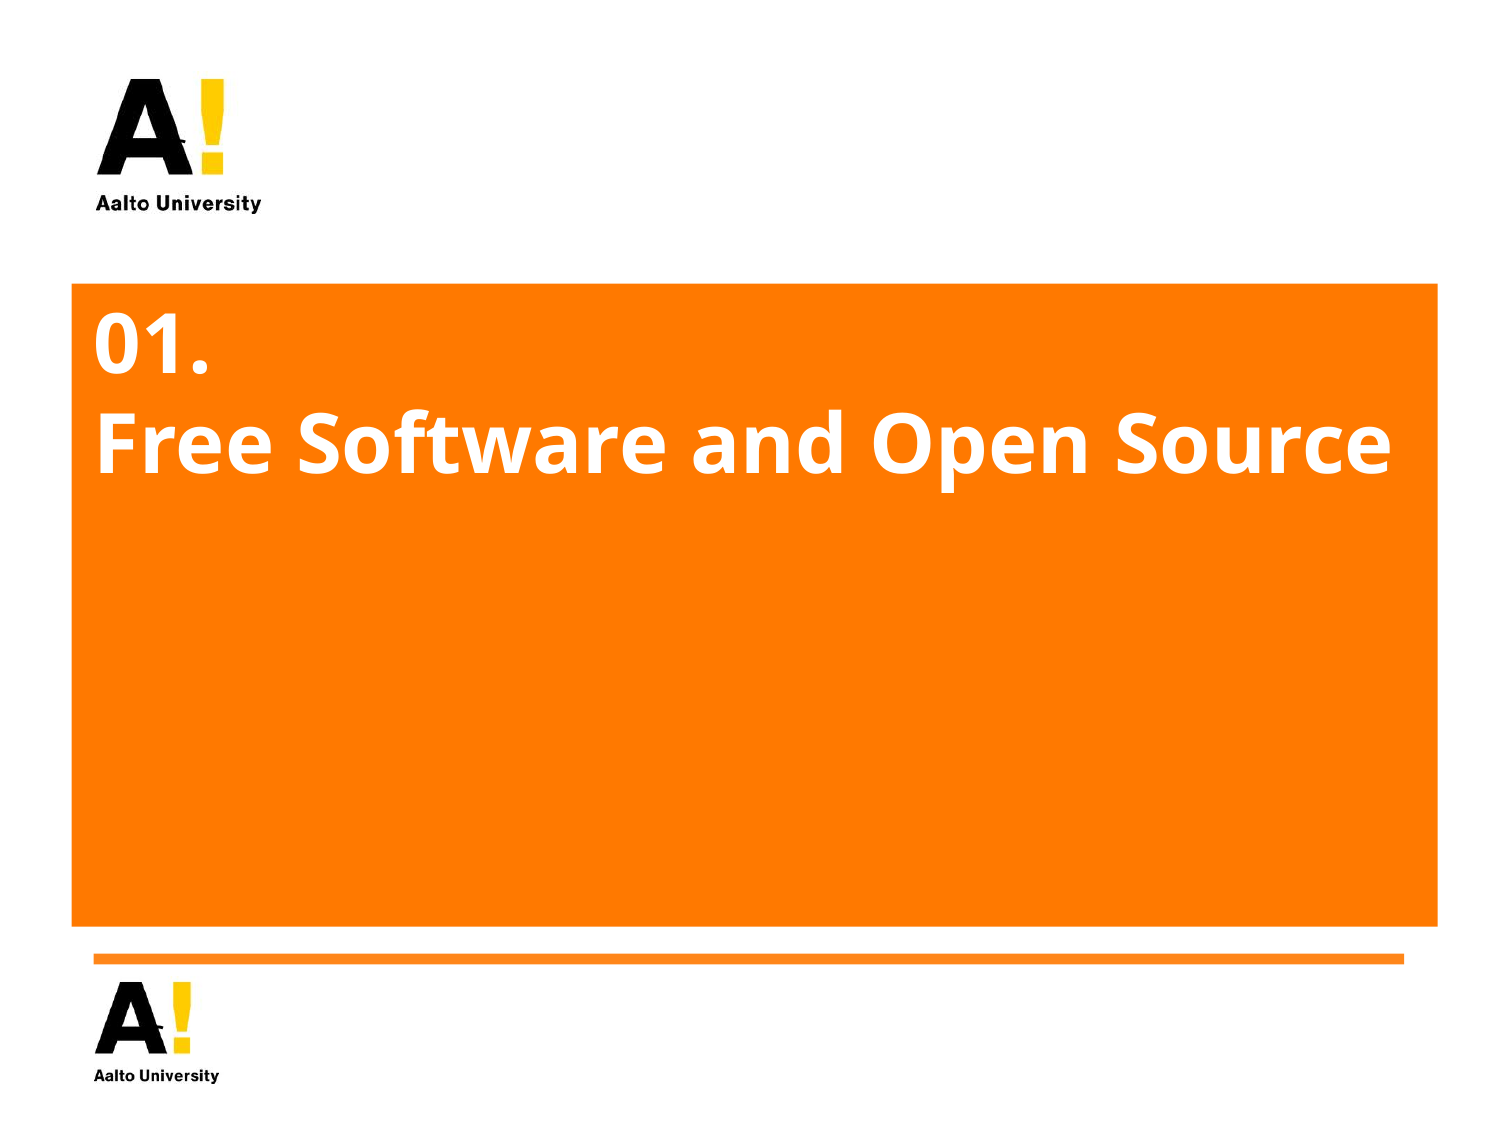

#
01.
Free Software and Open Source